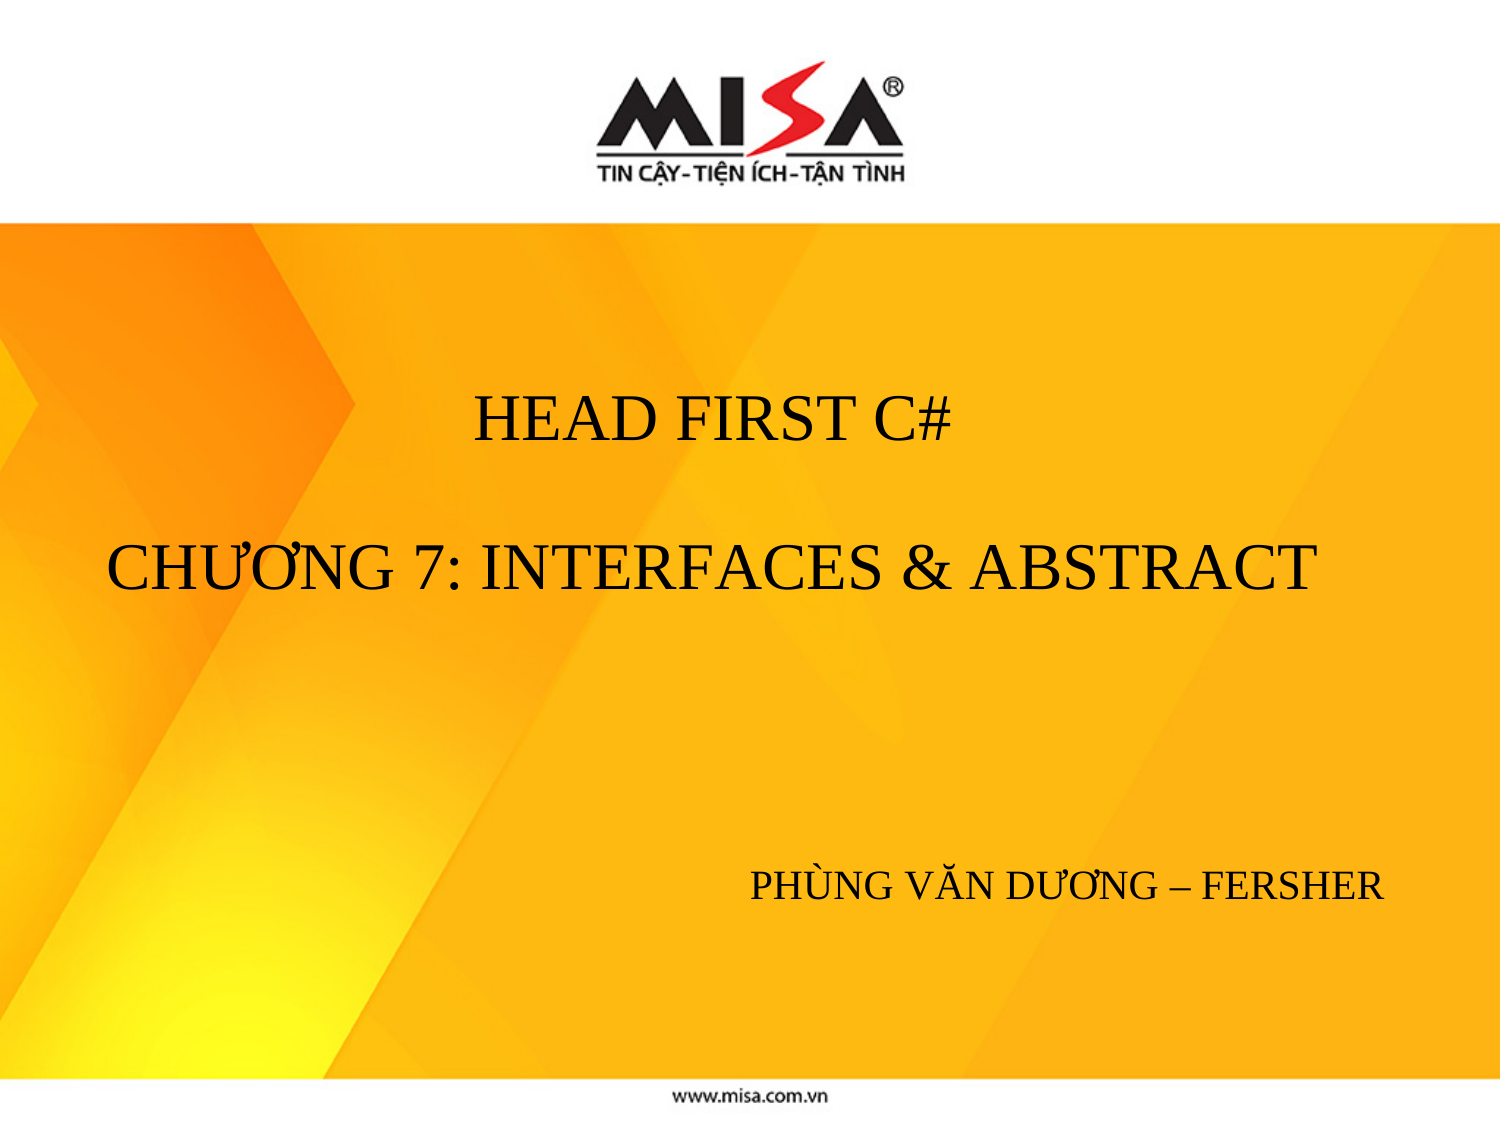

# HEAD FIRST C#
CHƯƠNG 7: INTERFACES & ABSTRACT
PHÙNG VĂN DƯƠNG – FERSHER